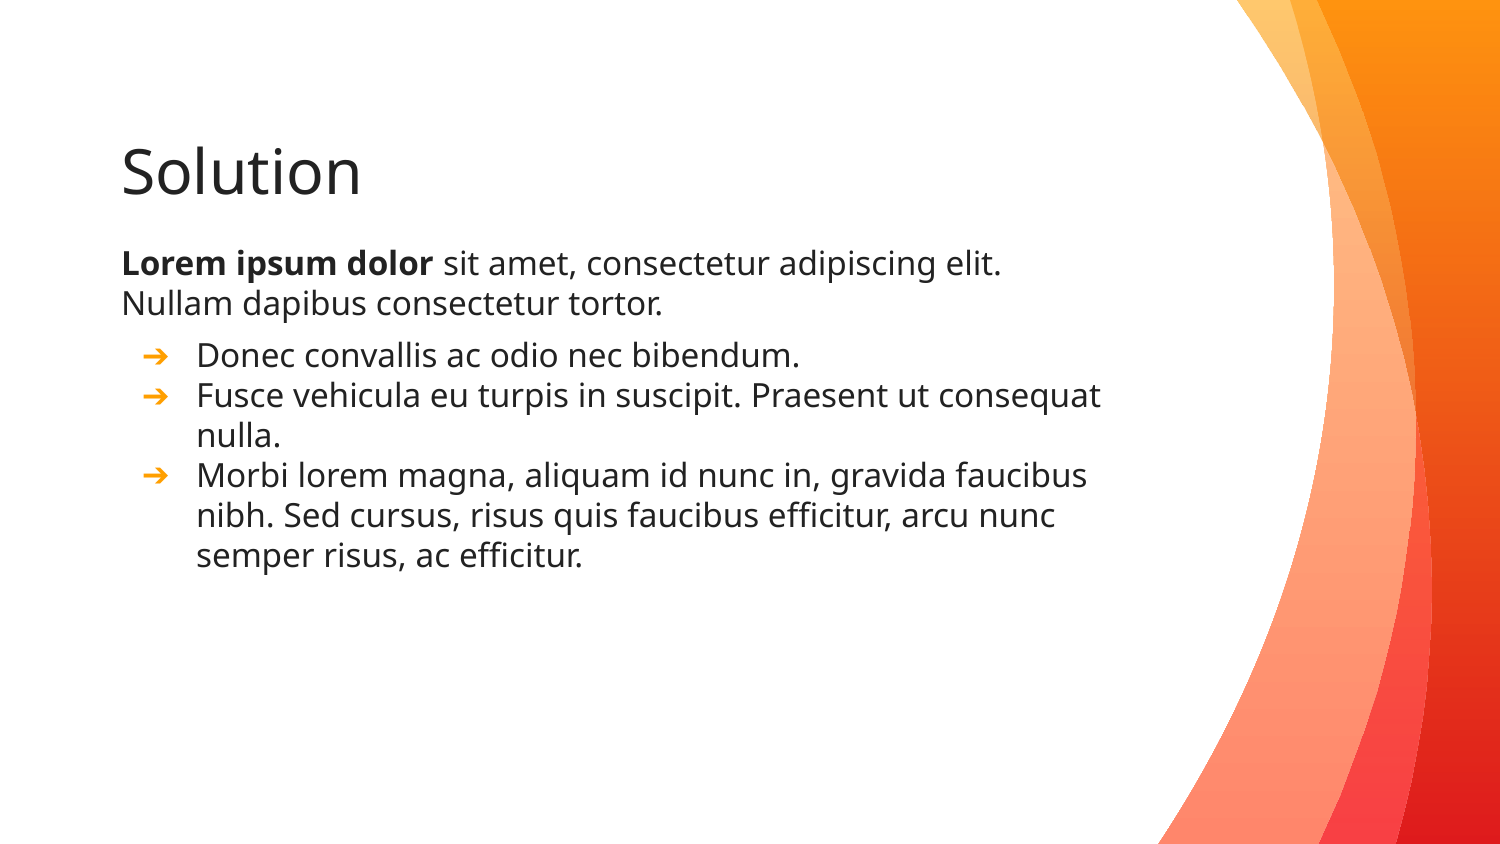

# Solution
Lorem ipsum dolor sit amet, consectetur adipiscing elit. Nullam dapibus consectetur tortor.
Donec convallis ac odio nec bibendum.
Fusce vehicula eu turpis in suscipit. Praesent ut consequat nulla.
Morbi lorem magna, aliquam id nunc in, gravida faucibus nibh. Sed cursus, risus quis faucibus efficitur, arcu nunc semper risus, ac efficitur.